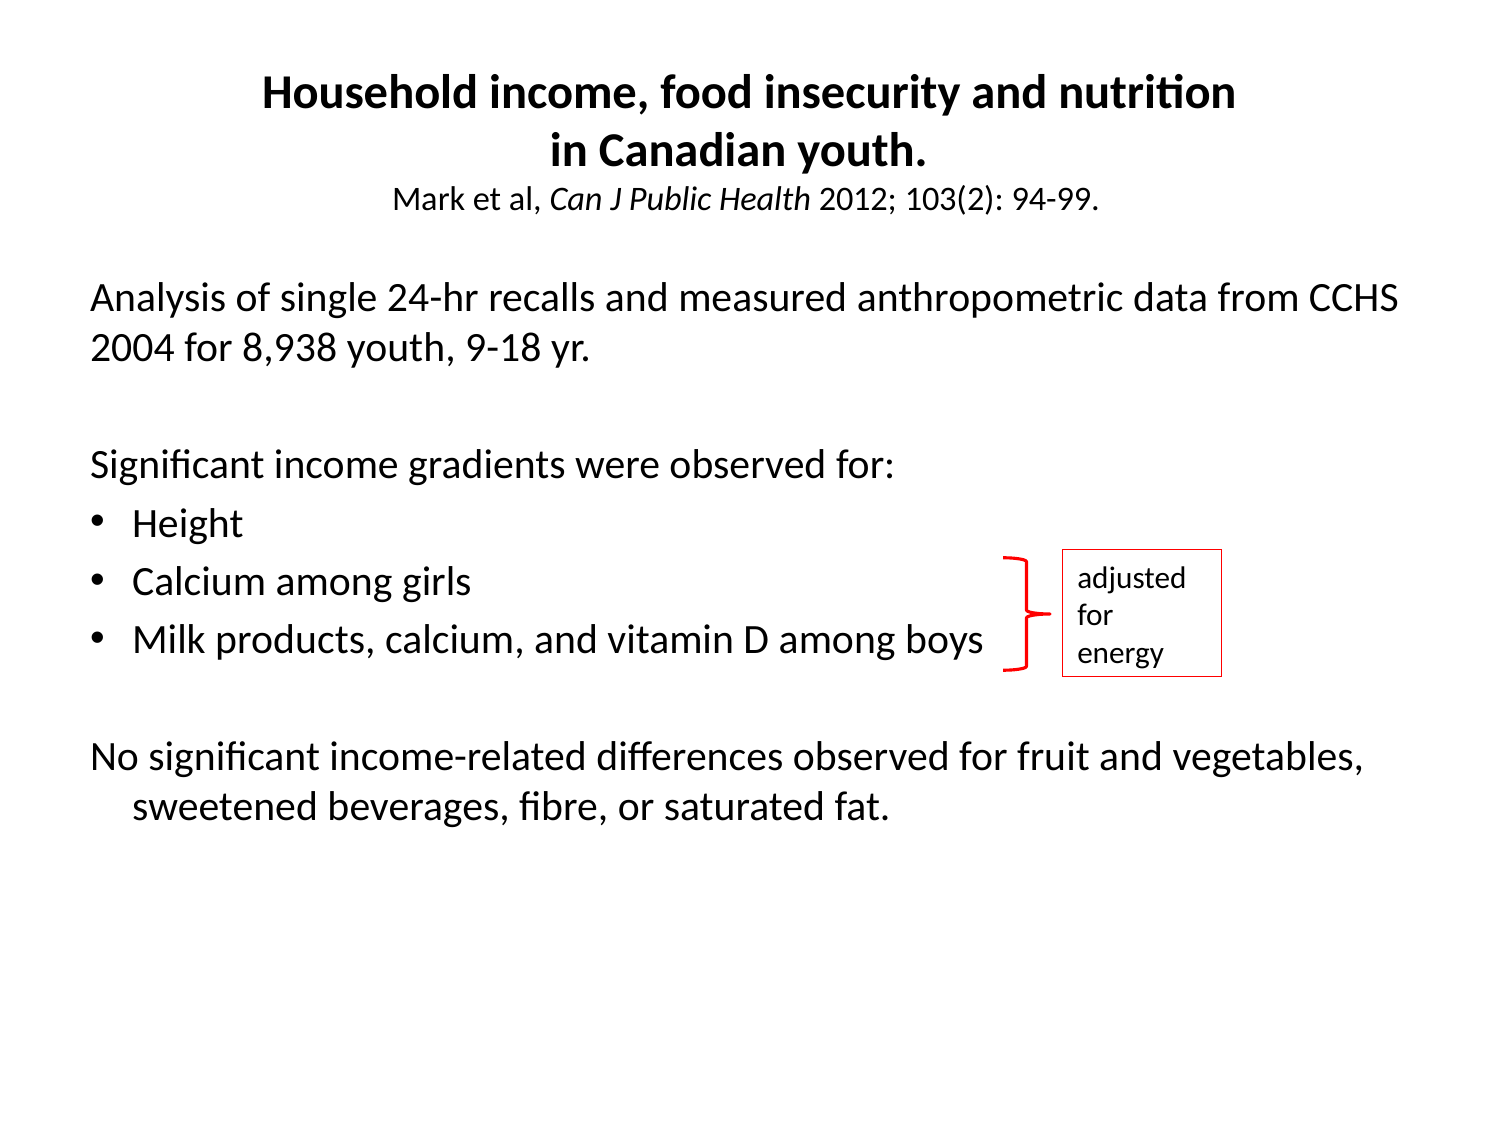

# Household income, food insecurity and nutrition in Canadian youth. Mark et al, Can J Public Health 2012; 103(2): 94-99.
Analysis of single 24-hr recalls and measured anthropometric data from CCHS 2004 for 8,938 youth, 9-18 yr.
Significant income gradients were observed for:
Height
Calcium among girls
Milk products, calcium, and vitamin D among boys
No significant income-related differences observed for fruit and vegetables, sweetened beverages, fibre, or saturated fat.
adjusted for energy